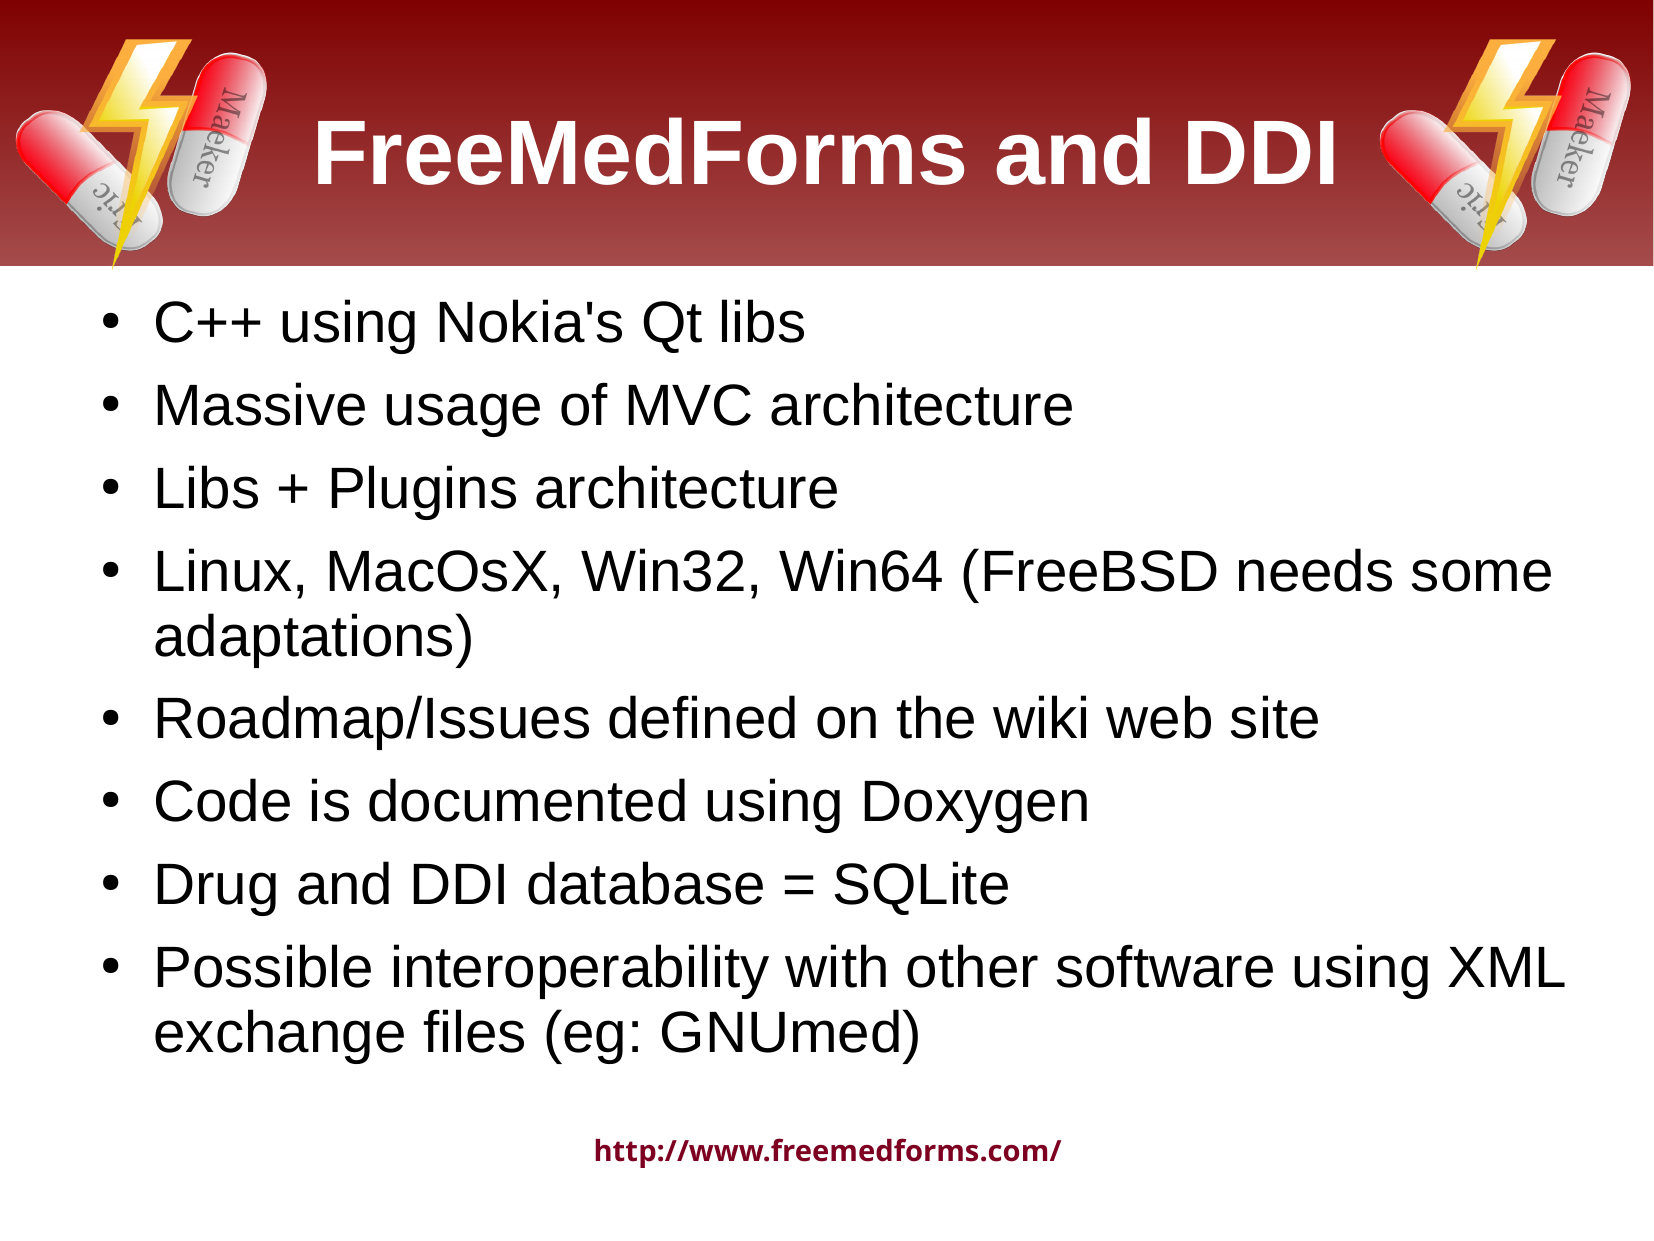

# FreeMedForms and DDI
C++ using Nokia's Qt libs
Massive usage of MVC architecture
Libs + Plugins architecture
Linux, MacOsX, Win32, Win64 (FreeBSD needs some adaptations)
Roadmap/Issues defined on the wiki web site
Code is documented using Doxygen
Drug and DDI database = SQLite
Possible interoperability with other software using XML exchange files (eg: GNUmed)